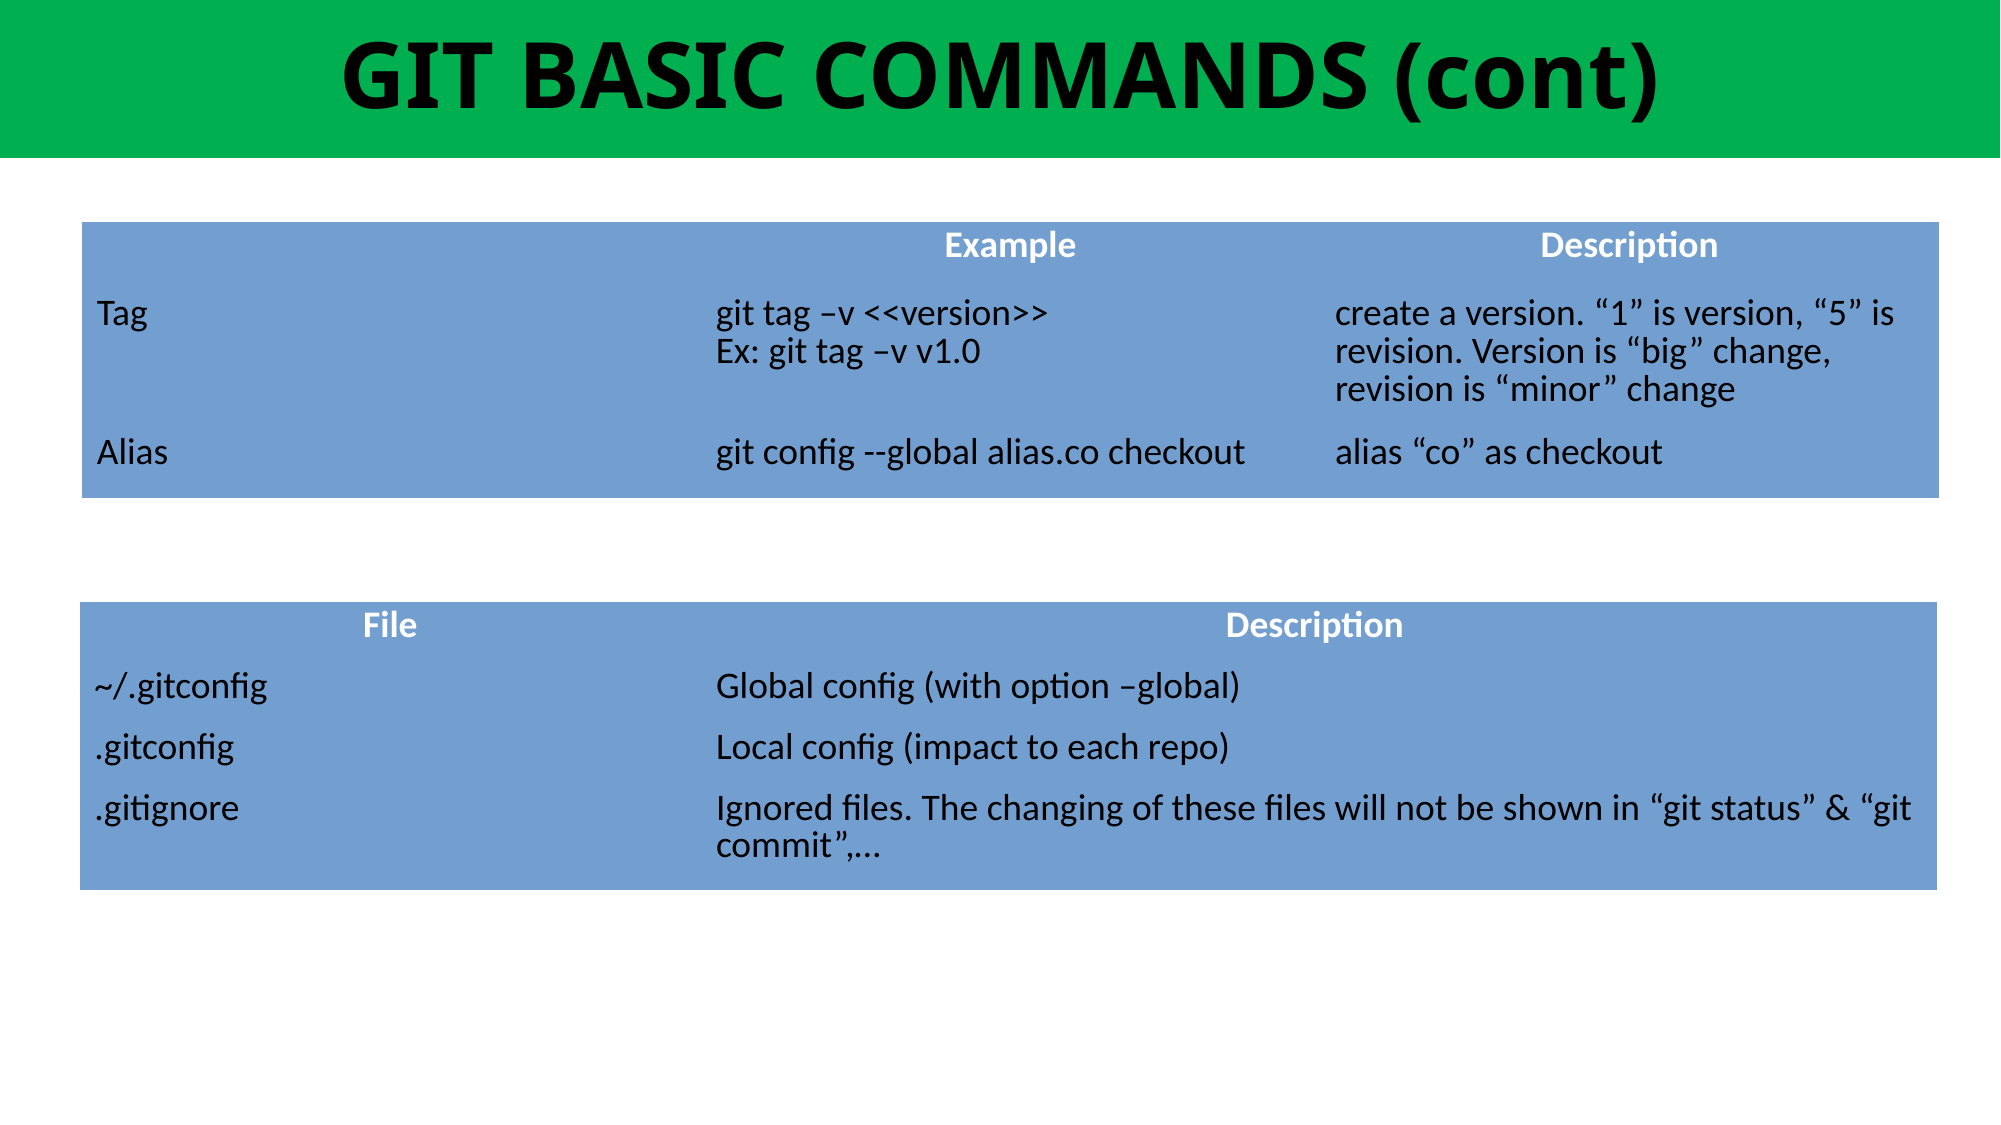

# GIT BASIC COMMANDS (cont)
| | Example | Description |
| --- | --- | --- |
| Tag | git tag –v <<version>> Ex: git tag –v v1.0 | create a version. “1” is version, “5” is revision. Version is “big” change, revision is “minor” change |
| Alias | git config --global alias.co checkout | alias “co” as checkout |
| File | Description |
| --- | --- |
| ~/.gitconfig | Global config (with option –global) |
| .gitconfig | Local config (impact to each repo) |
| .gitignore | Ignored files. The changing of these files will not be shown in “git status” & “git commit”,… |